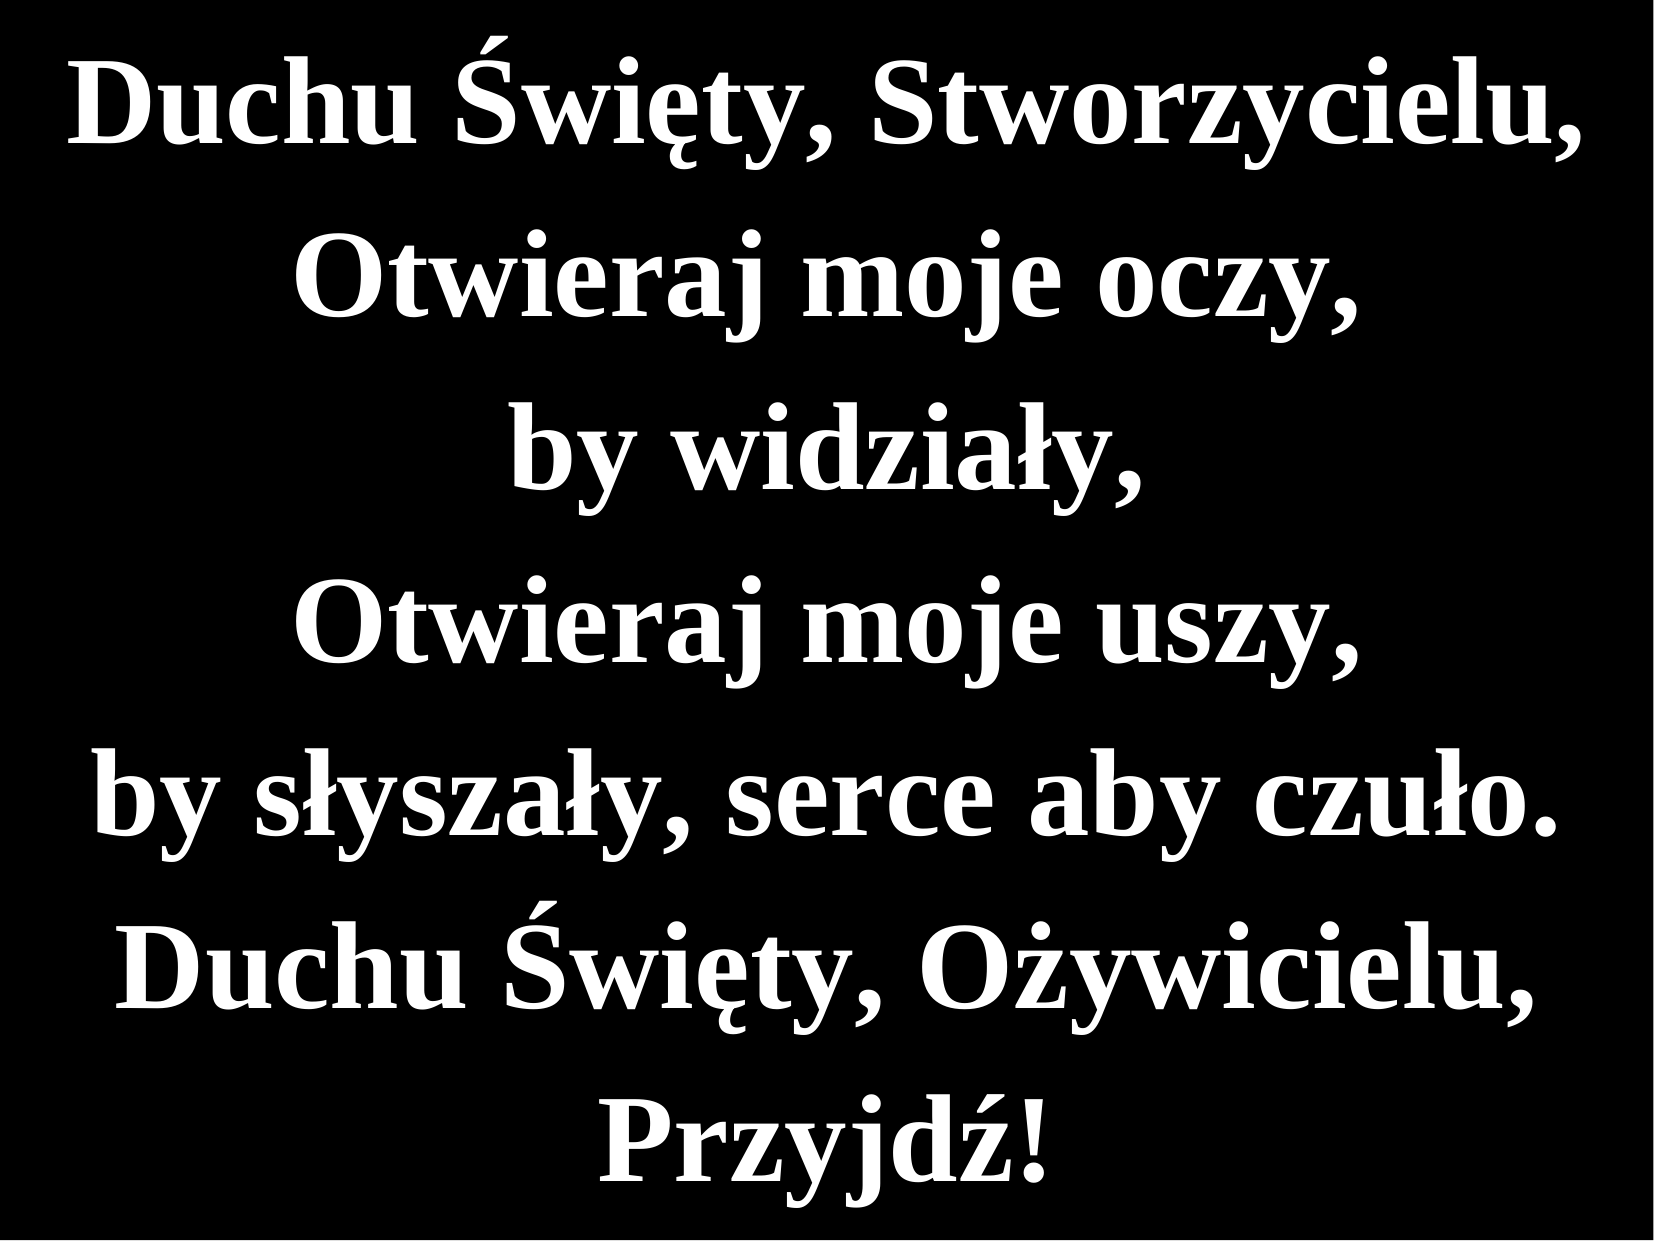

# Duchu Święty, Stworzycielu, ppp Otwieraj moje oczy, ppp by widziały, ppp Otwieraj moje uszy, ppp by słyszały, serce aby czuło. ppp Duchu Święty, Ożywicielu, ppp Przyjdź!